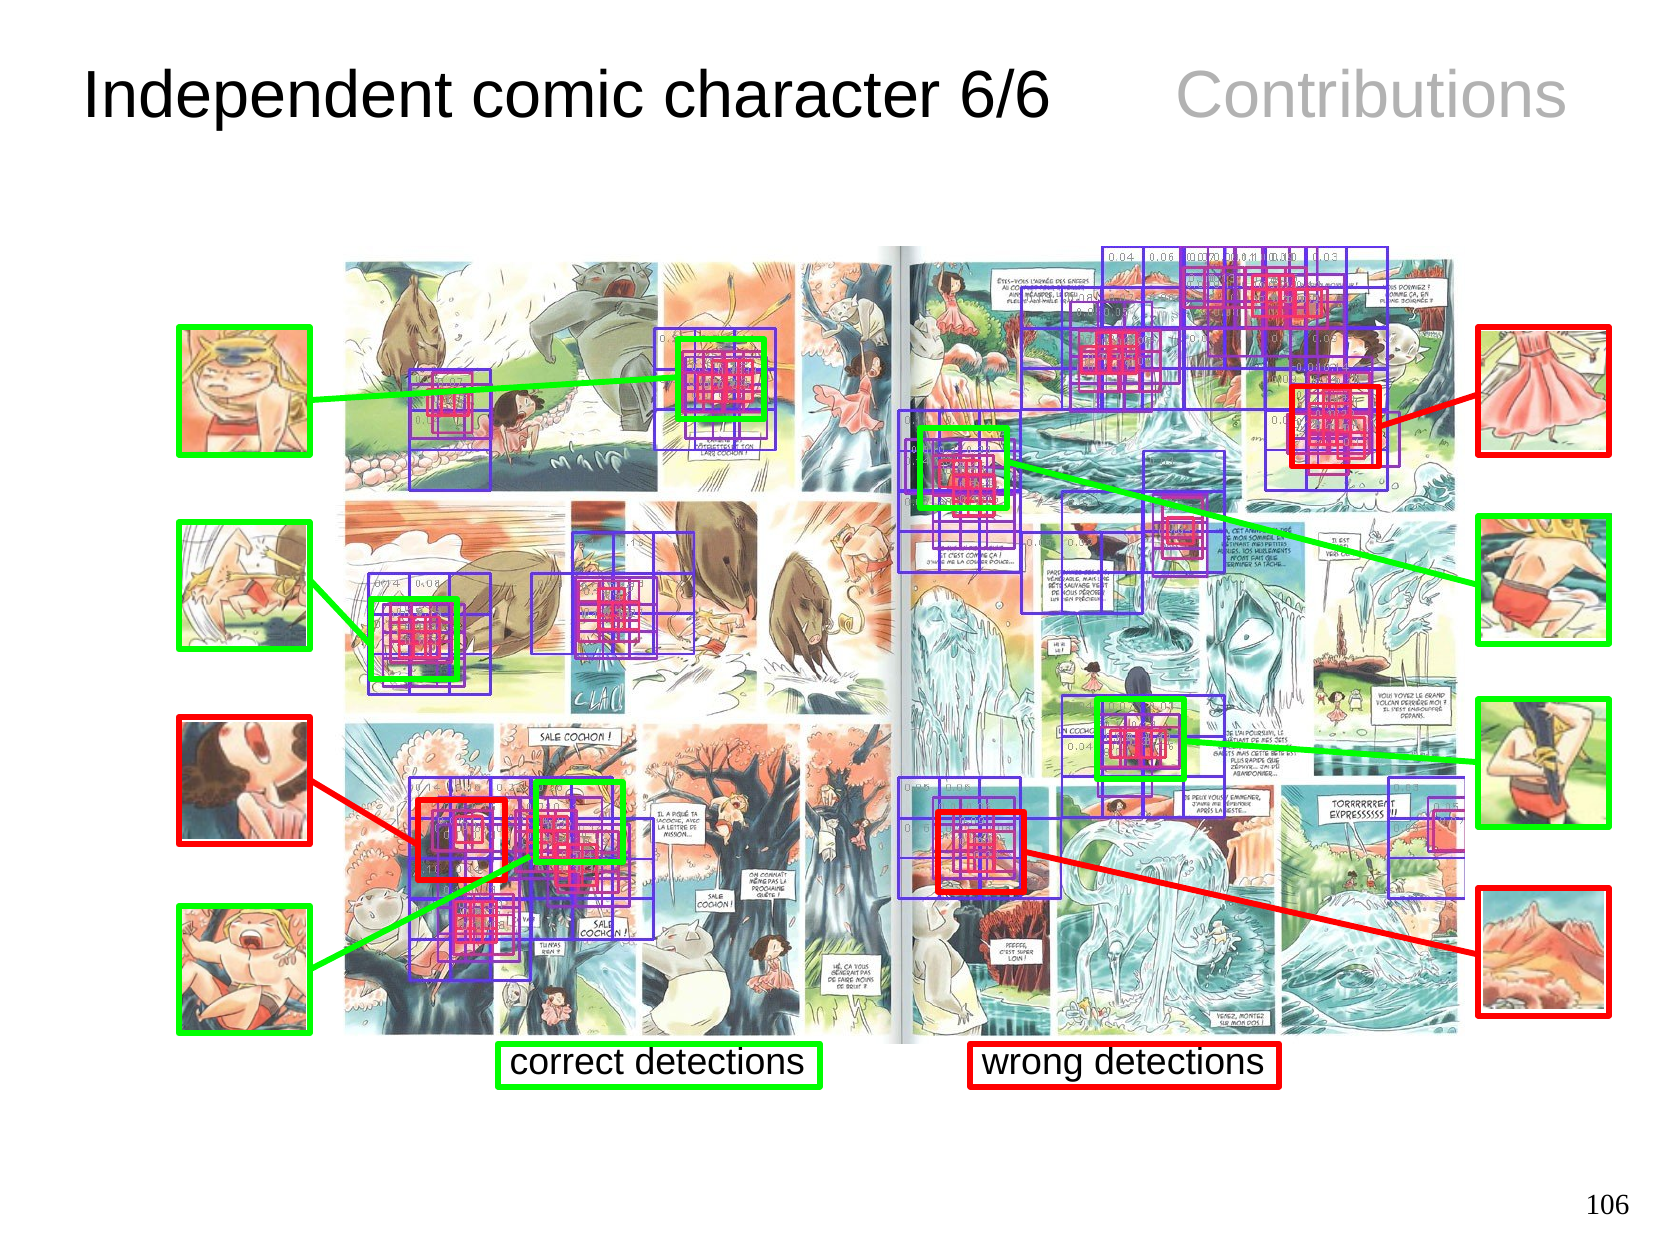

# Independent comic character 6/6
correct detections
wrong detections
106